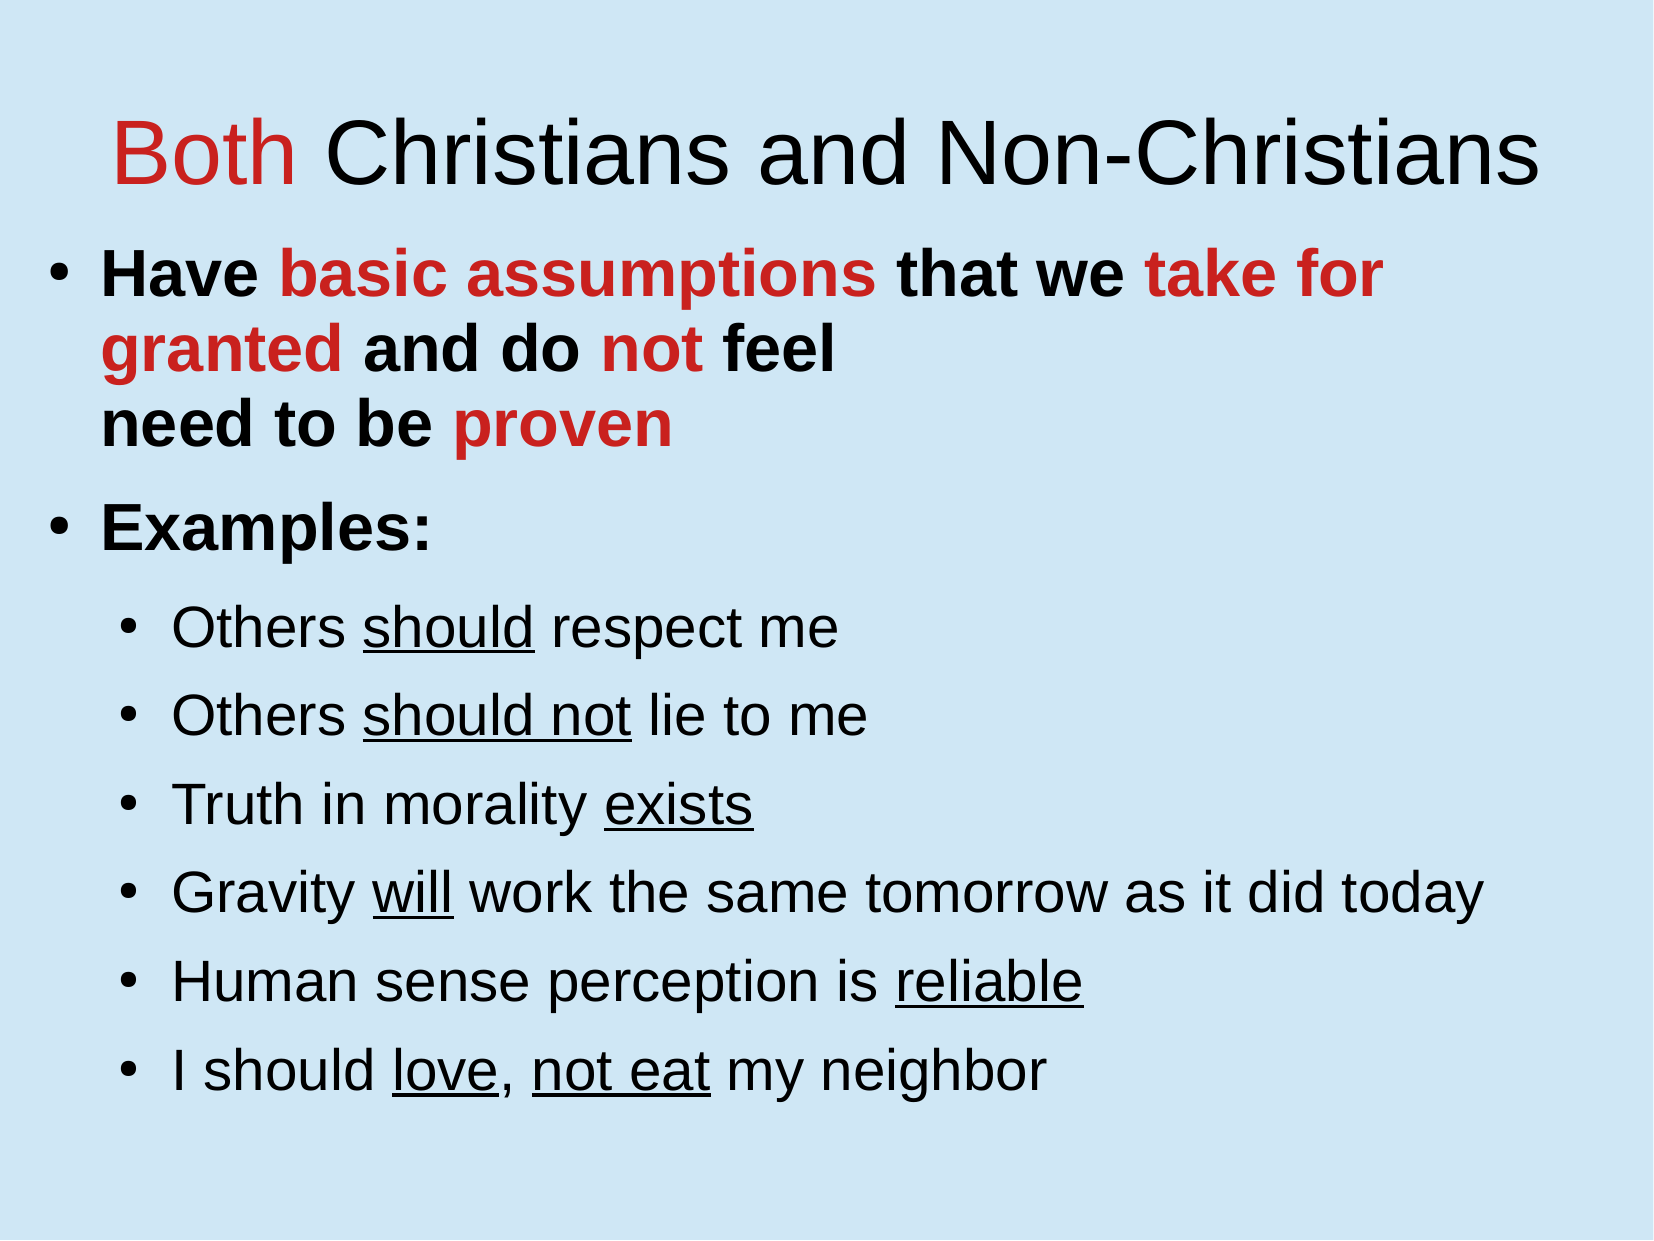

# Both Christians and Non-Christians
Have basic assumptions that we take for granted and do not feel
need to be proven
Examples:
Others should respect me
Others should not lie to me
Truth in morality exists
Gravity will work the same tomorrow as it did today
Human sense perception is reliable
I should love, not eat my neighbor